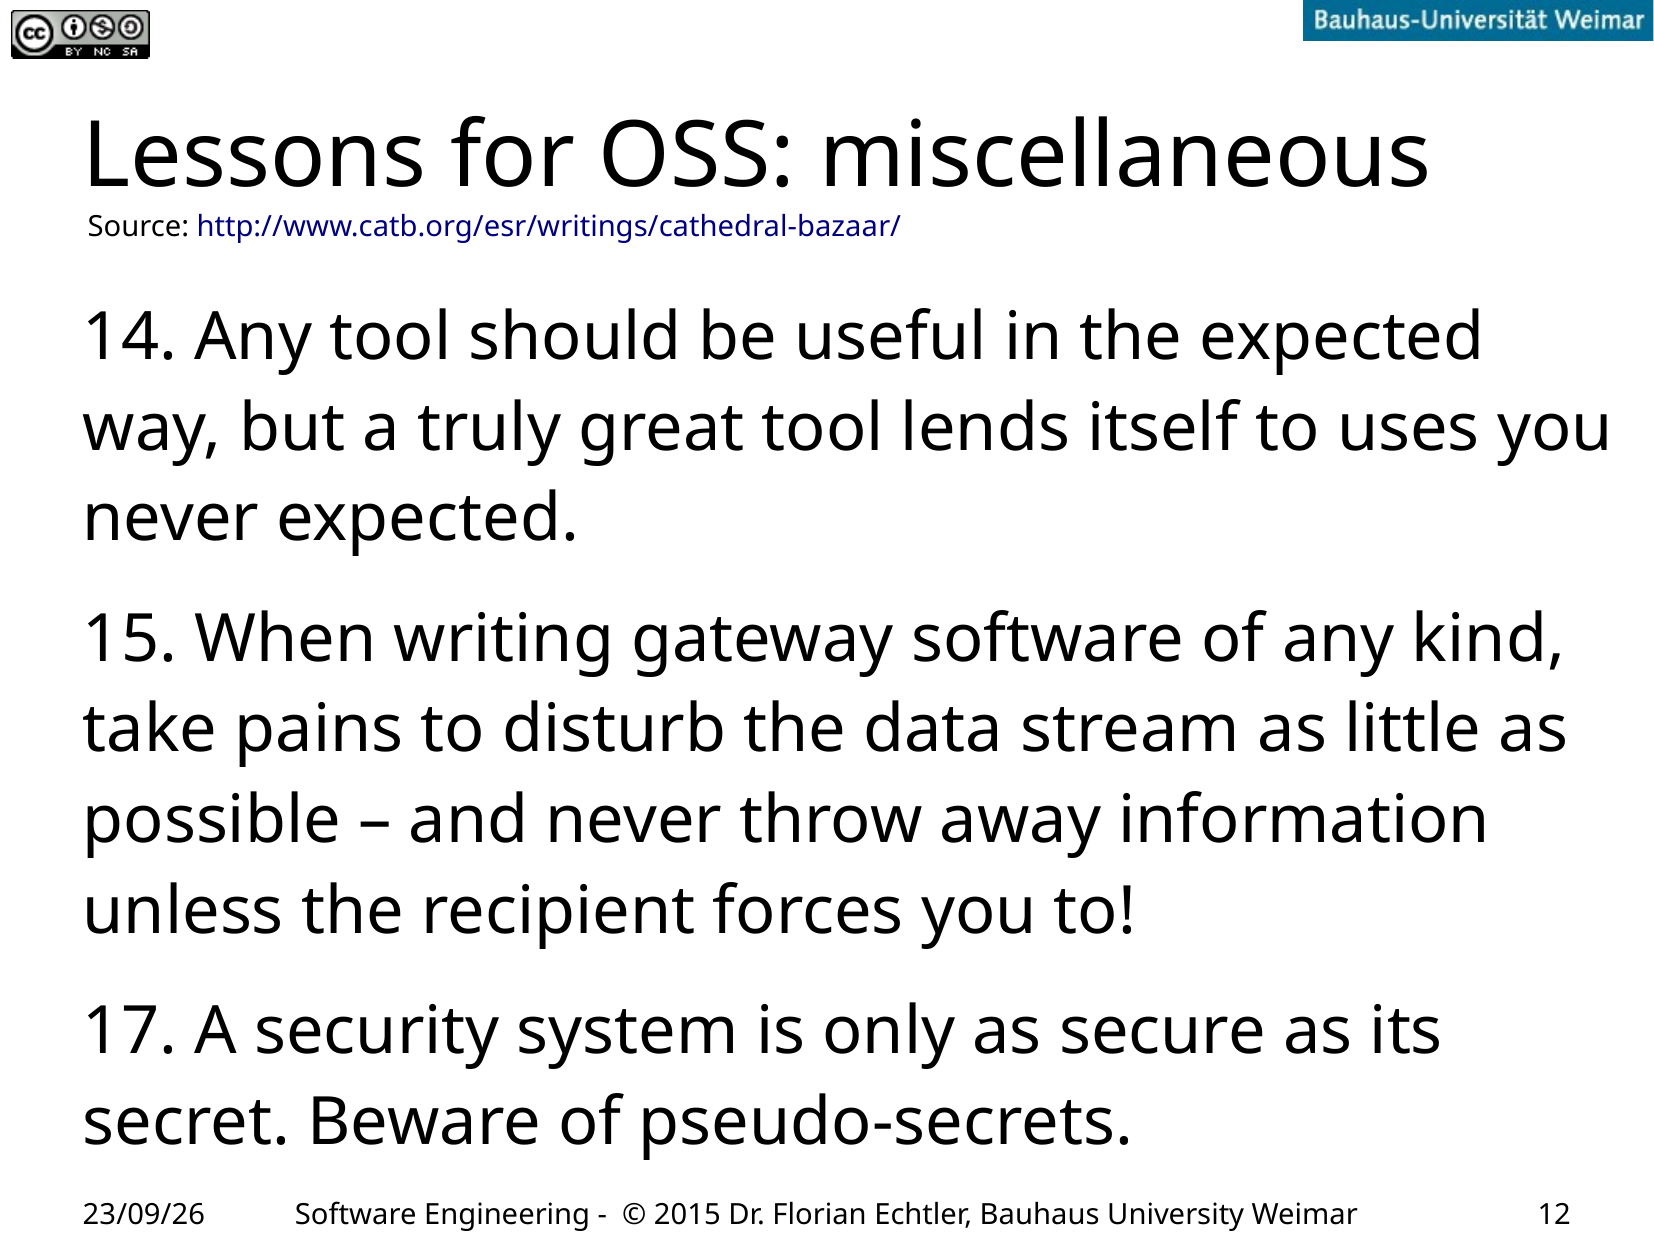

# Lessons for OSS: miscellaneous
Source: http://www.catb.org/esr/writings/cathedral-bazaar/
14. Any tool should be useful in the expected way, but a truly great tool lends itself to uses you never expected.
15. When writing gateway software of any kind, take pains to disturb the data stream as little as possible – and never throw away information unless the recipient forces you to!
17. A security system is only as secure as its secret. Beware of pseudo-secrets.
Software Engineering - © 2015 Dr. Florian Echtler, Bauhaus University Weimar
12